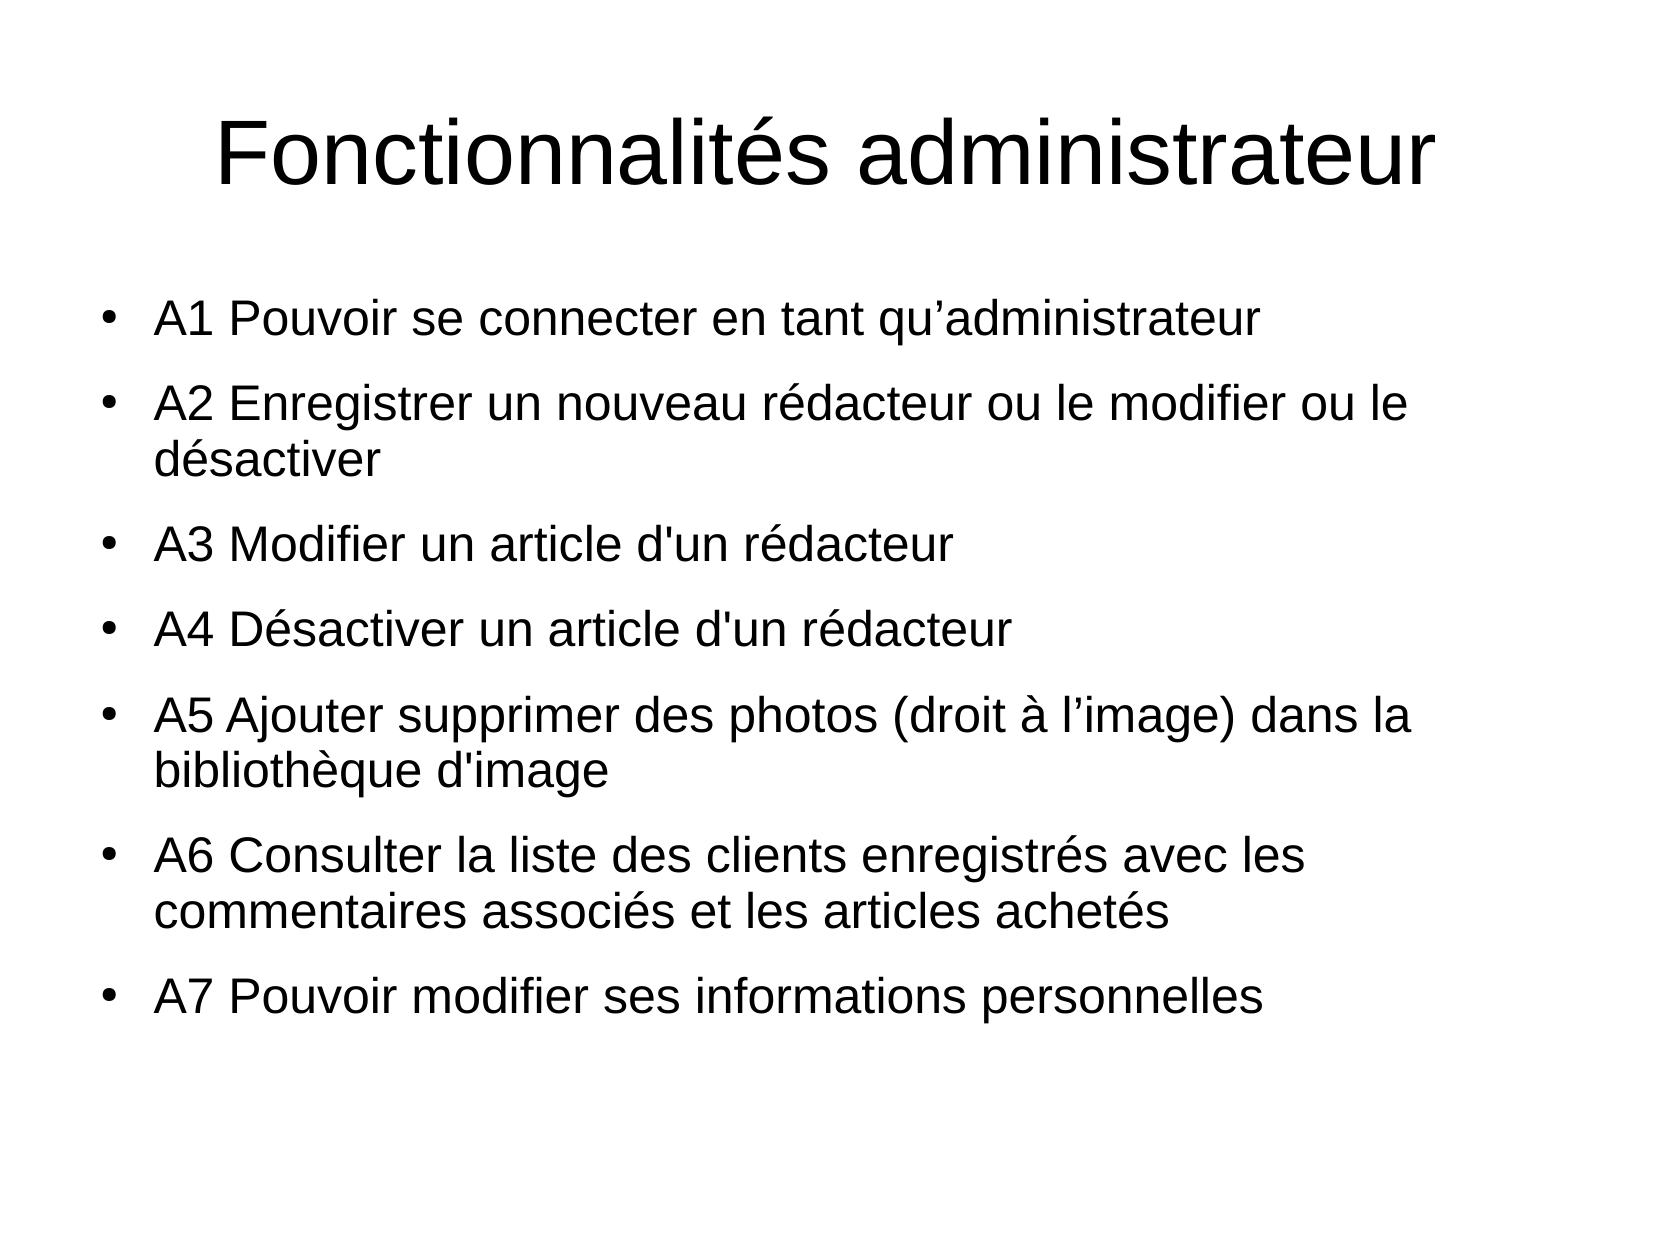

# Fonctionnalités administrateur
A1 Pouvoir se connecter en tant qu’administrateur
A2 Enregistrer un nouveau rédacteur ou le modifier ou le désactiver
A3 Modifier un article d'un rédacteur
A4 Désactiver un article d'un rédacteur
A5 Ajouter supprimer des photos (droit à l’image) dans la bibliothèque d'image
A6 Consulter la liste des clients enregistrés avec les commentaires associés et les articles achetés
A7 Pouvoir modifier ses informations personnelles